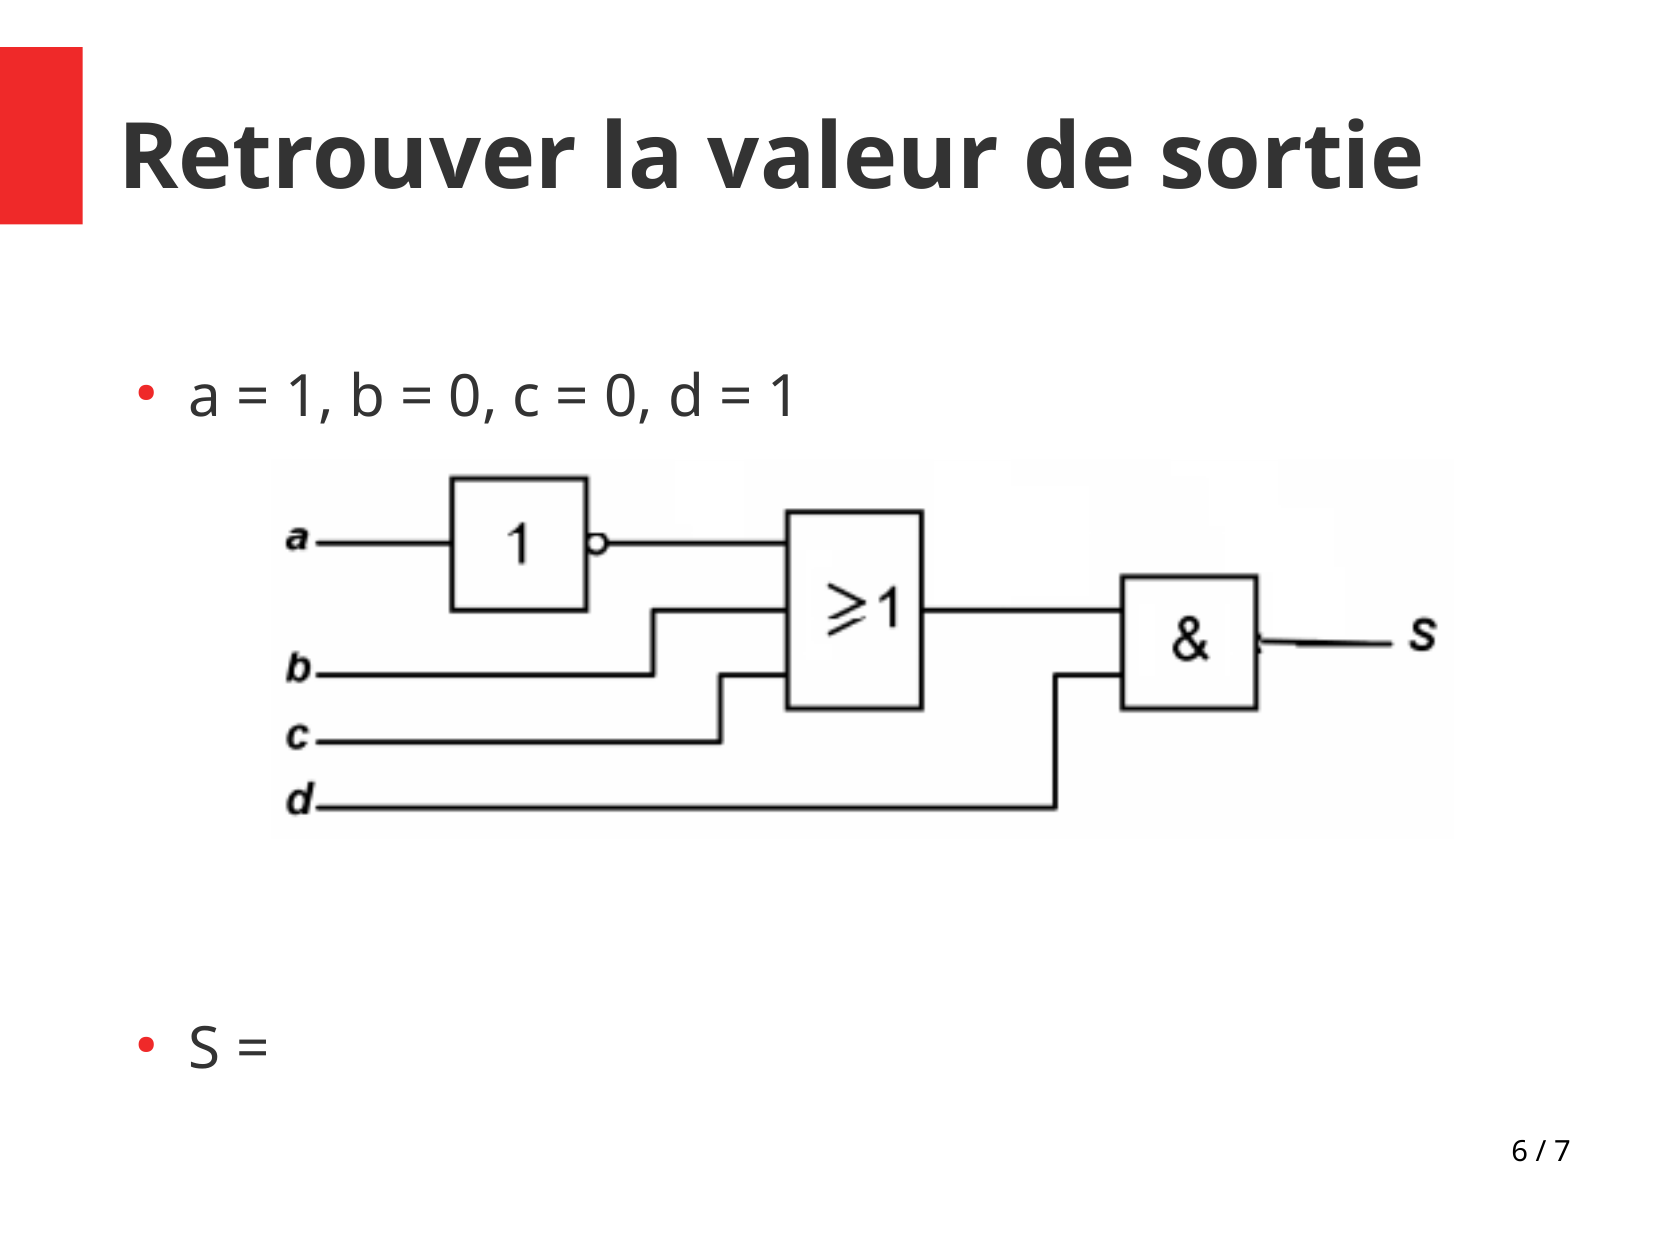

# Retrouver la valeur de sortie
a = 1, b = 0, c = 0, d = 1
S =
6